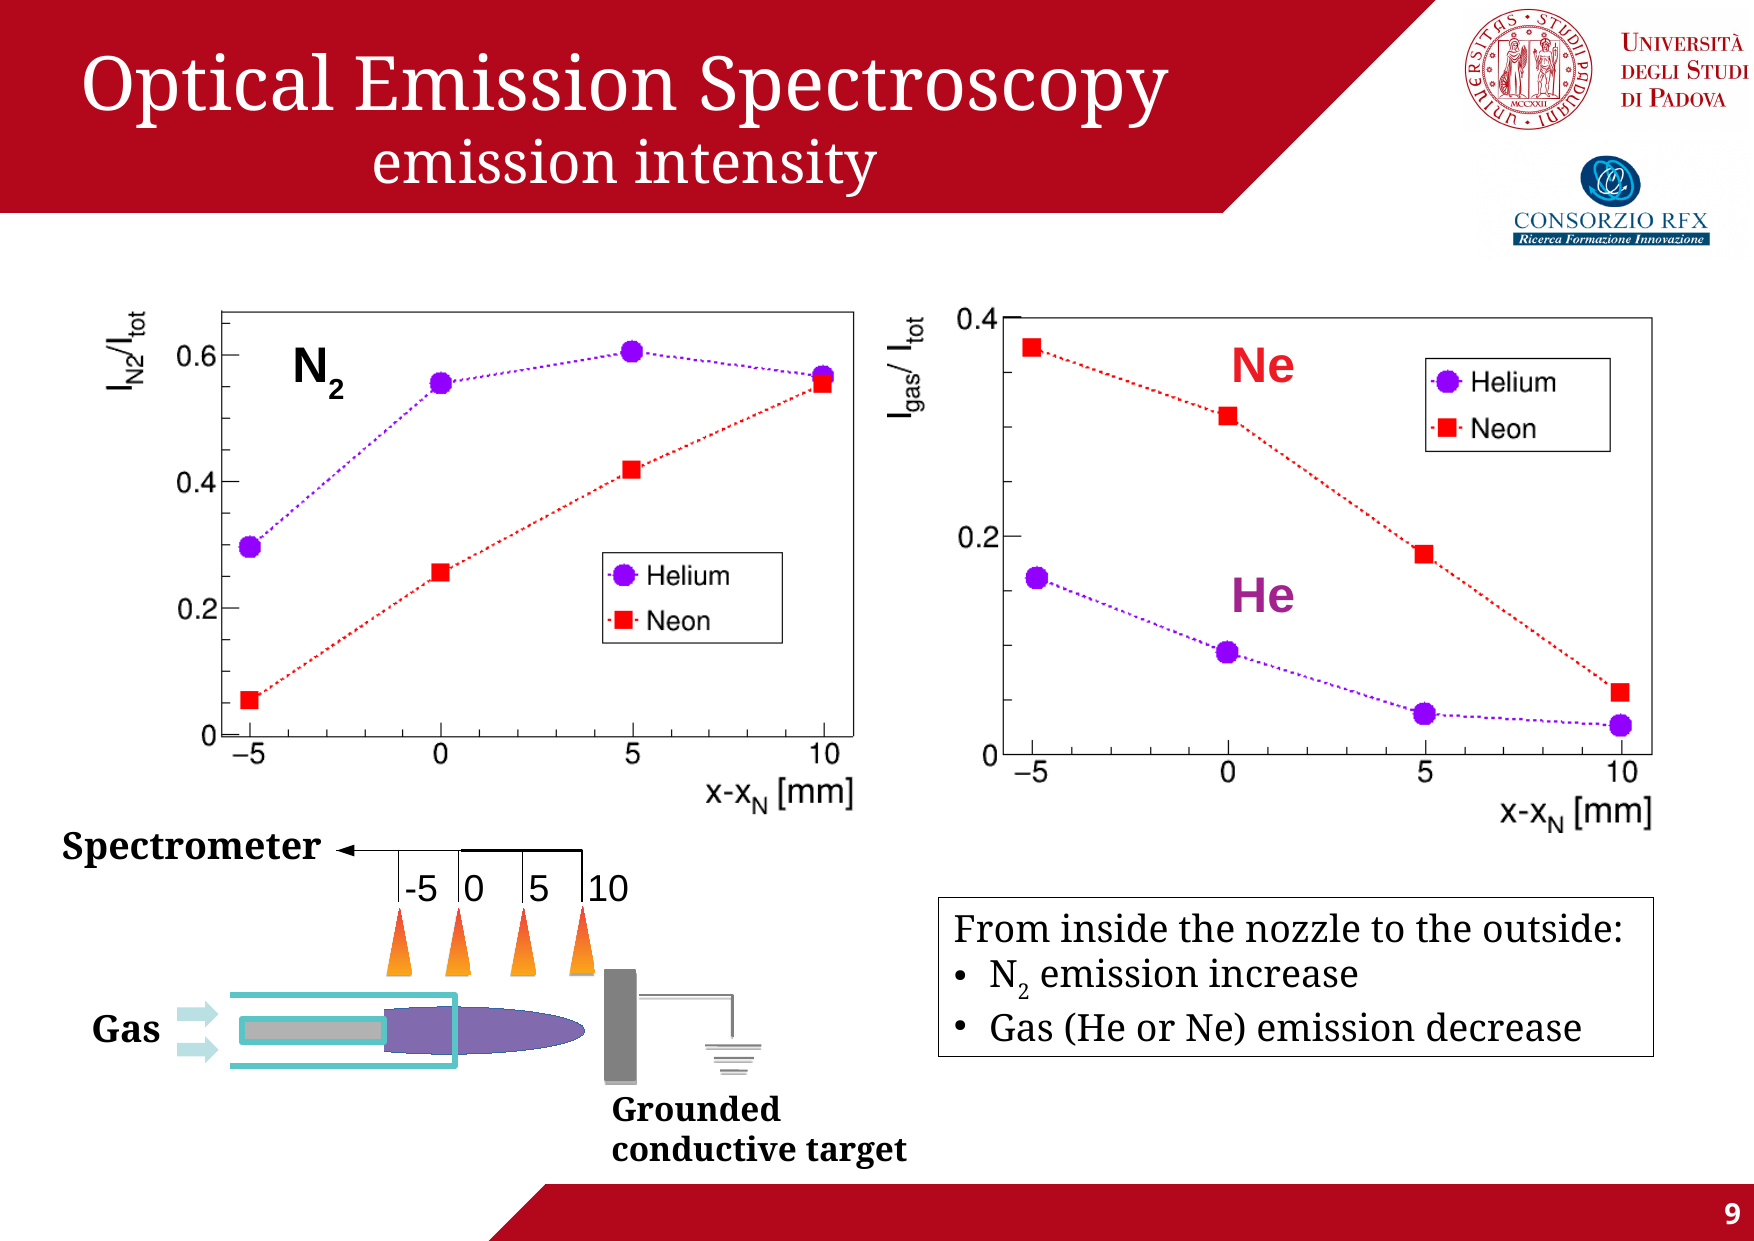

# Optical Emission Spectroscopy emission intensity
N2
Ne
He
Spectrometer
-5
0
5
10
From inside the nozzle to the outside:
N2 emission increase
Gas (He or Ne) emission decrease
Gas
Grounded conductive target
9